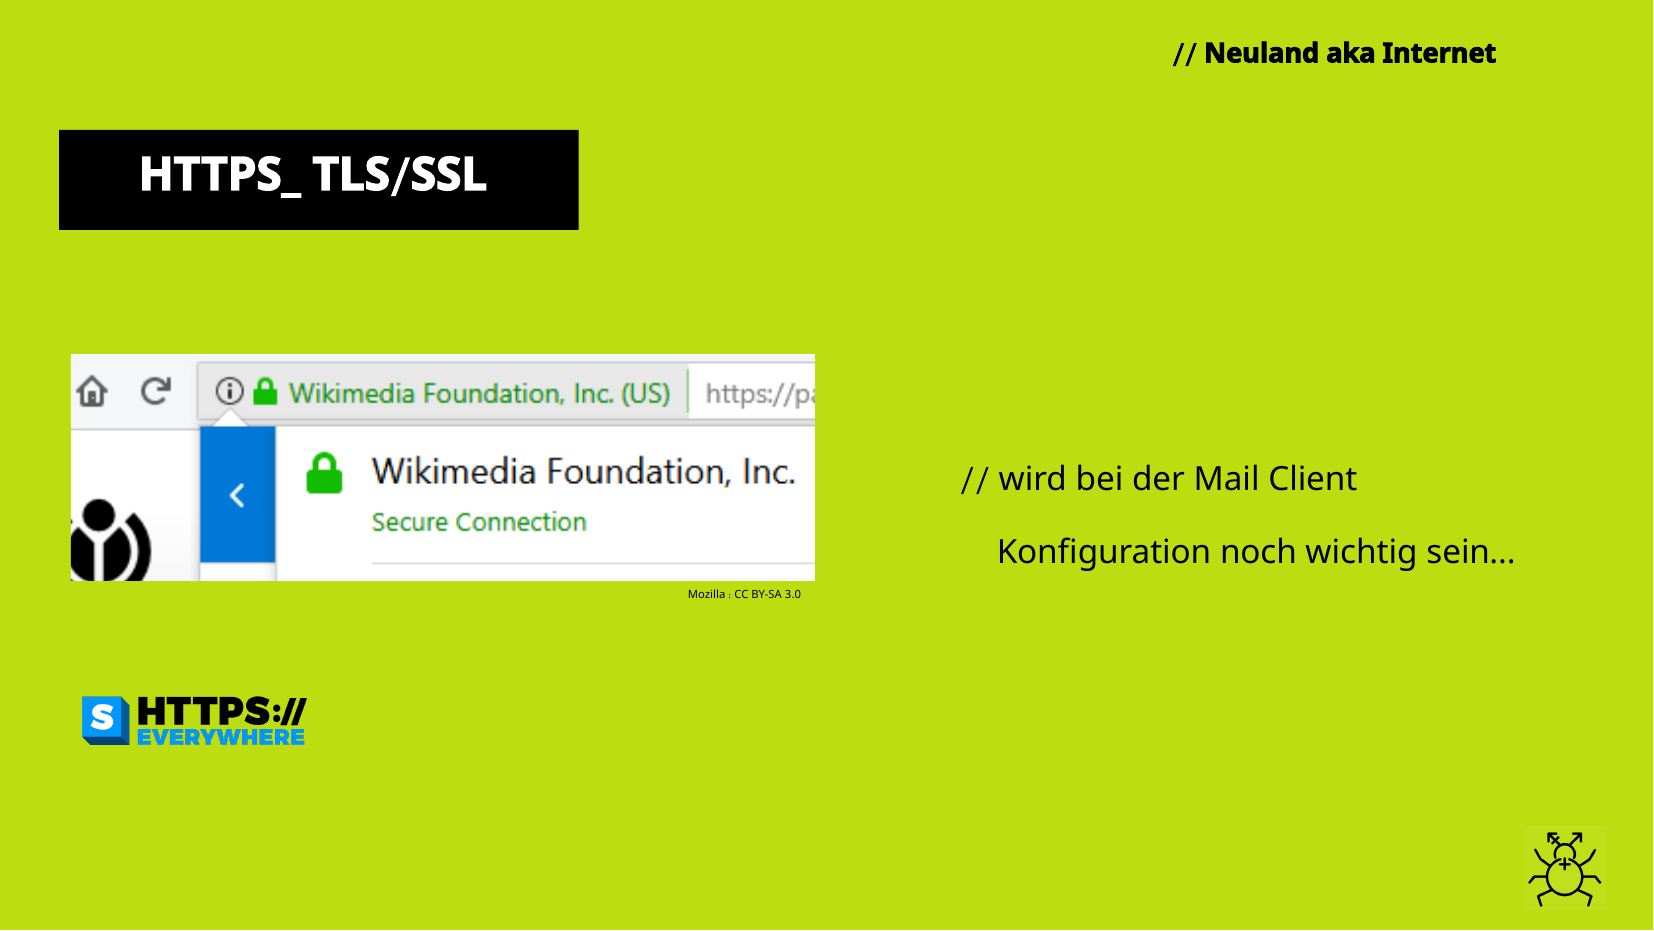

// Neuland aka Internet
# HTTPS_ TLS/SSL
												// wird bei der Mail Client 										 Konfiguration noch wichtig sein...
Mozilla : CC BY-SA 3.0